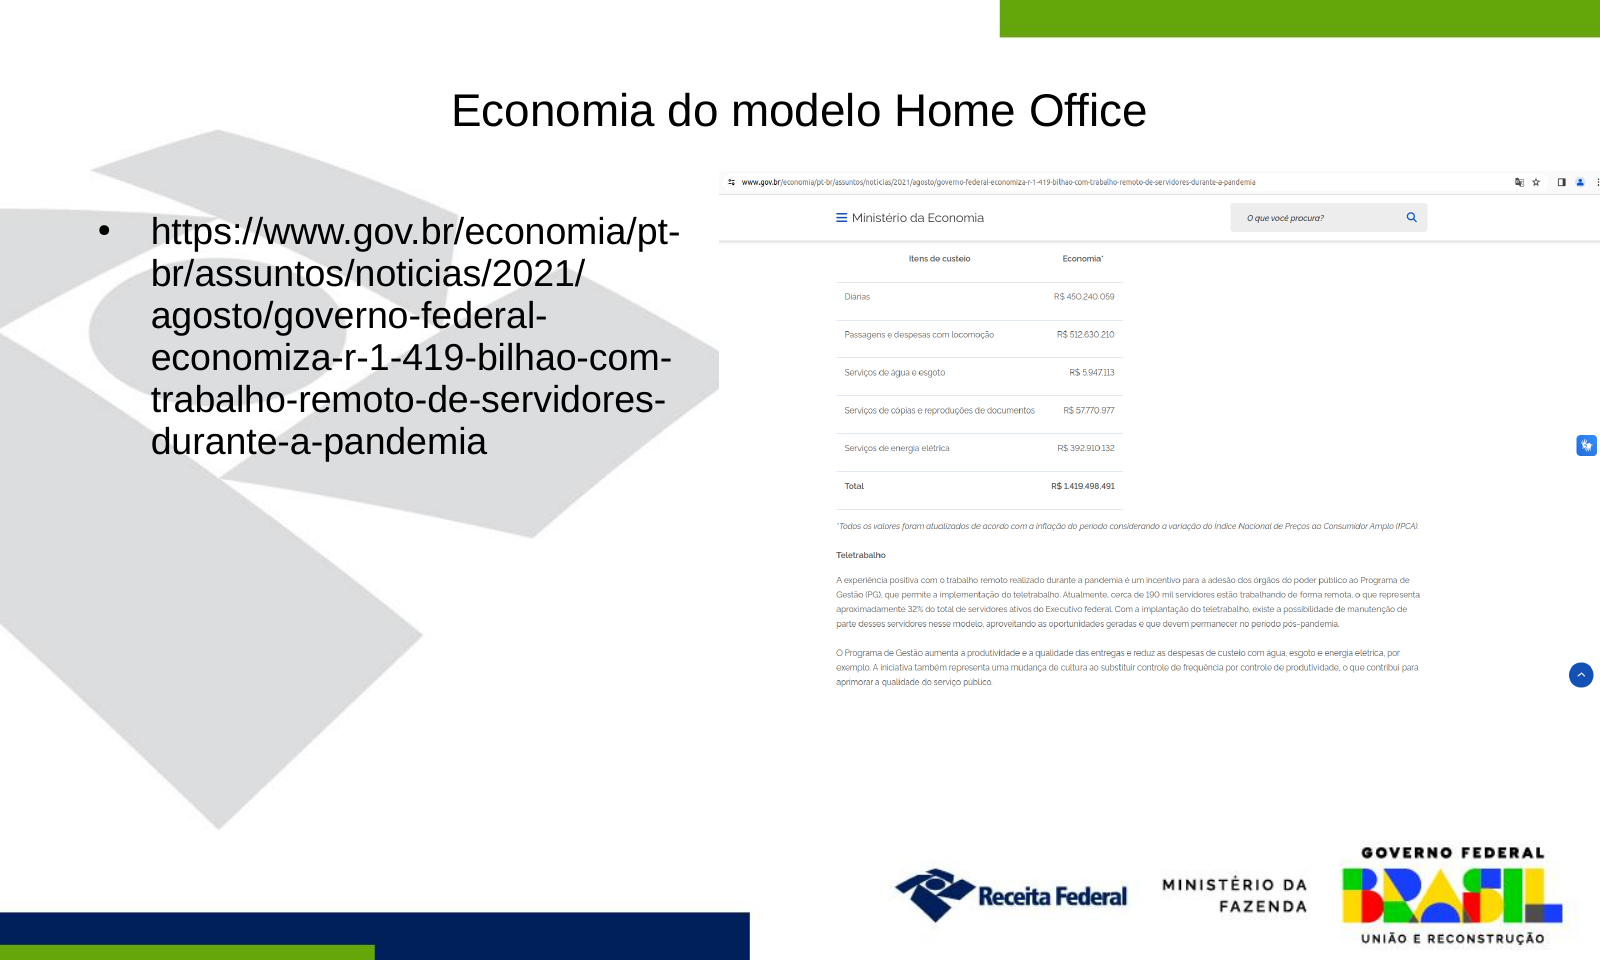

# Economia do modelo Home Office
https://www.gov.br/economia/pt-br/assuntos/noticias/2021/agosto/governo-federal-economiza-r-1-419-bilhao-com-trabalho-remoto-de-servidores-durante-a-pandemia